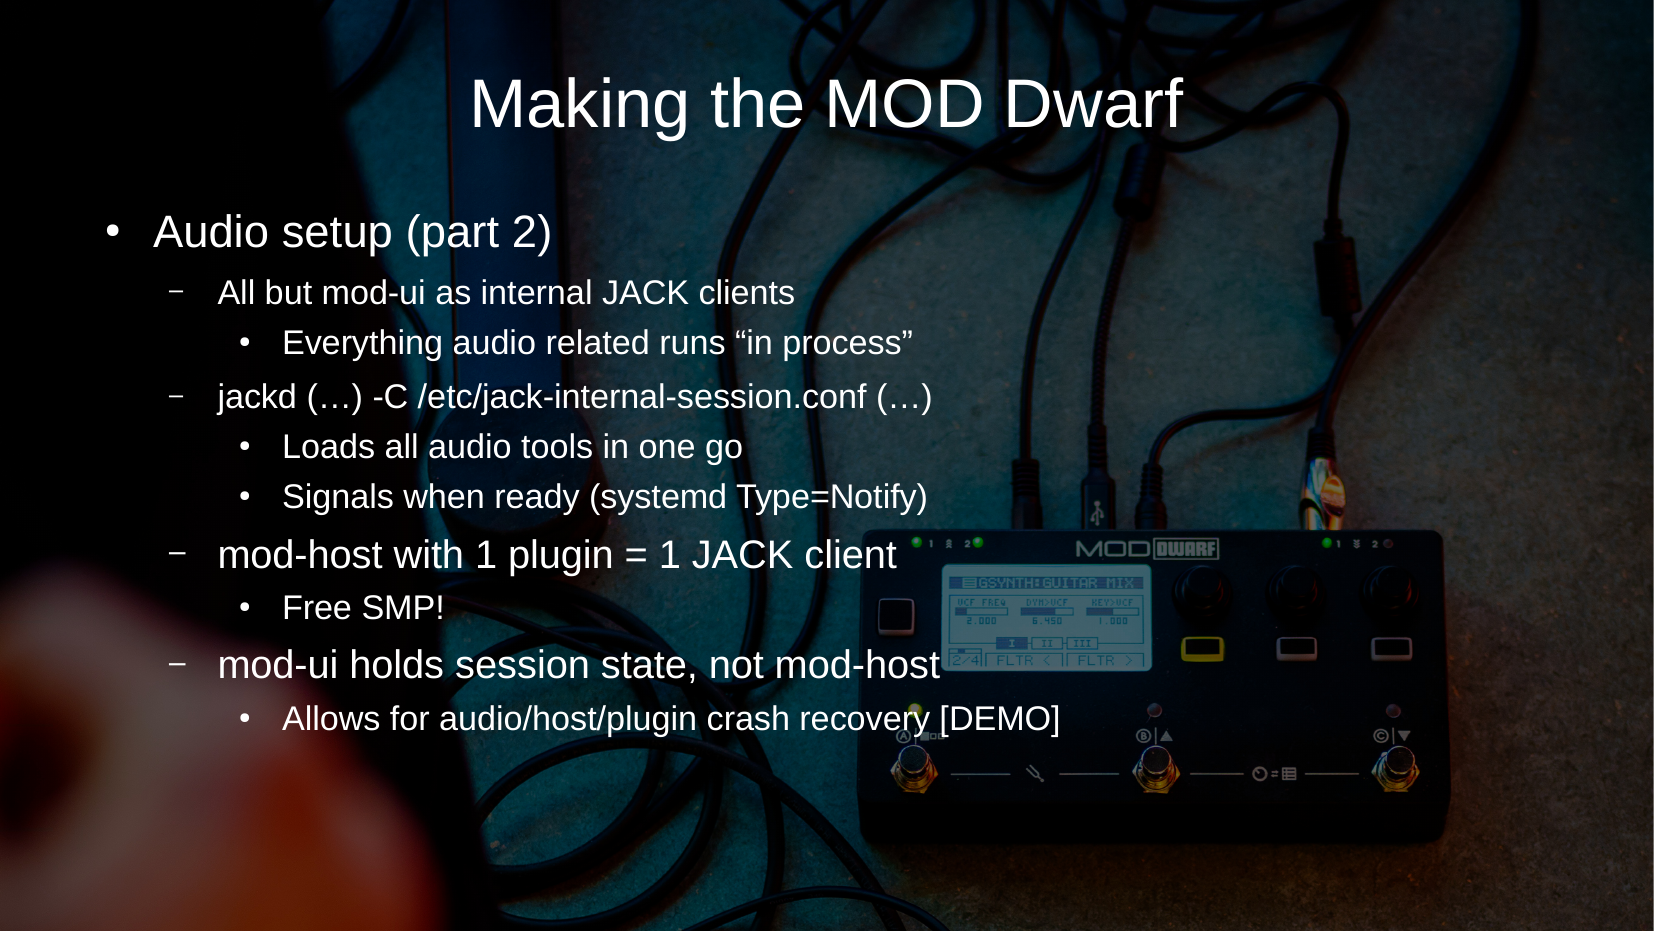

# Making the MOD Dwarf
Audio setup (part 2)
All but mod-ui as internal JACK clients
Everything audio related runs “in process”
jackd (…) -C /etc/jack-internal-session.conf (…)
Loads all audio tools in one go
Signals when ready (systemd Type=Notify)
mod-host with 1 plugin = 1 JACK client
Free SMP!
mod-ui holds session state, not mod-host
Allows for audio/host/plugin crash recovery [DEMO]